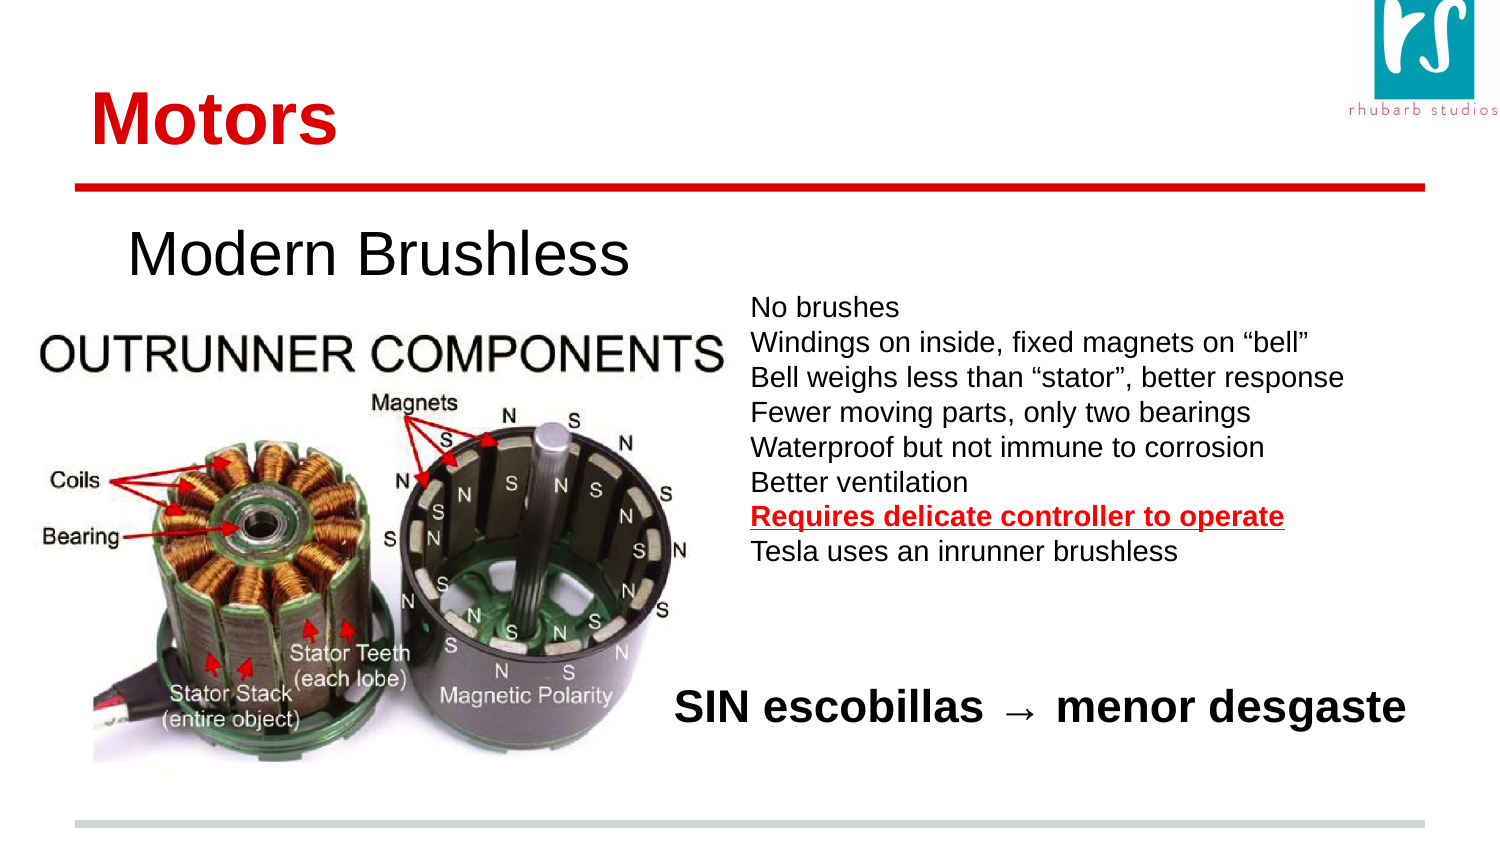

# Motors
Modern Brushless
No brushes
Windings on inside, fixed magnets on “bell”
Bell weighs less than “stator”, better response
Fewer moving parts, only two bearings
Waterproof but not immune to corrosion
Better ventilation
Requires delicate controller to operate
Tesla uses an inrunner brushless
SIN escobillas → menor desgaste